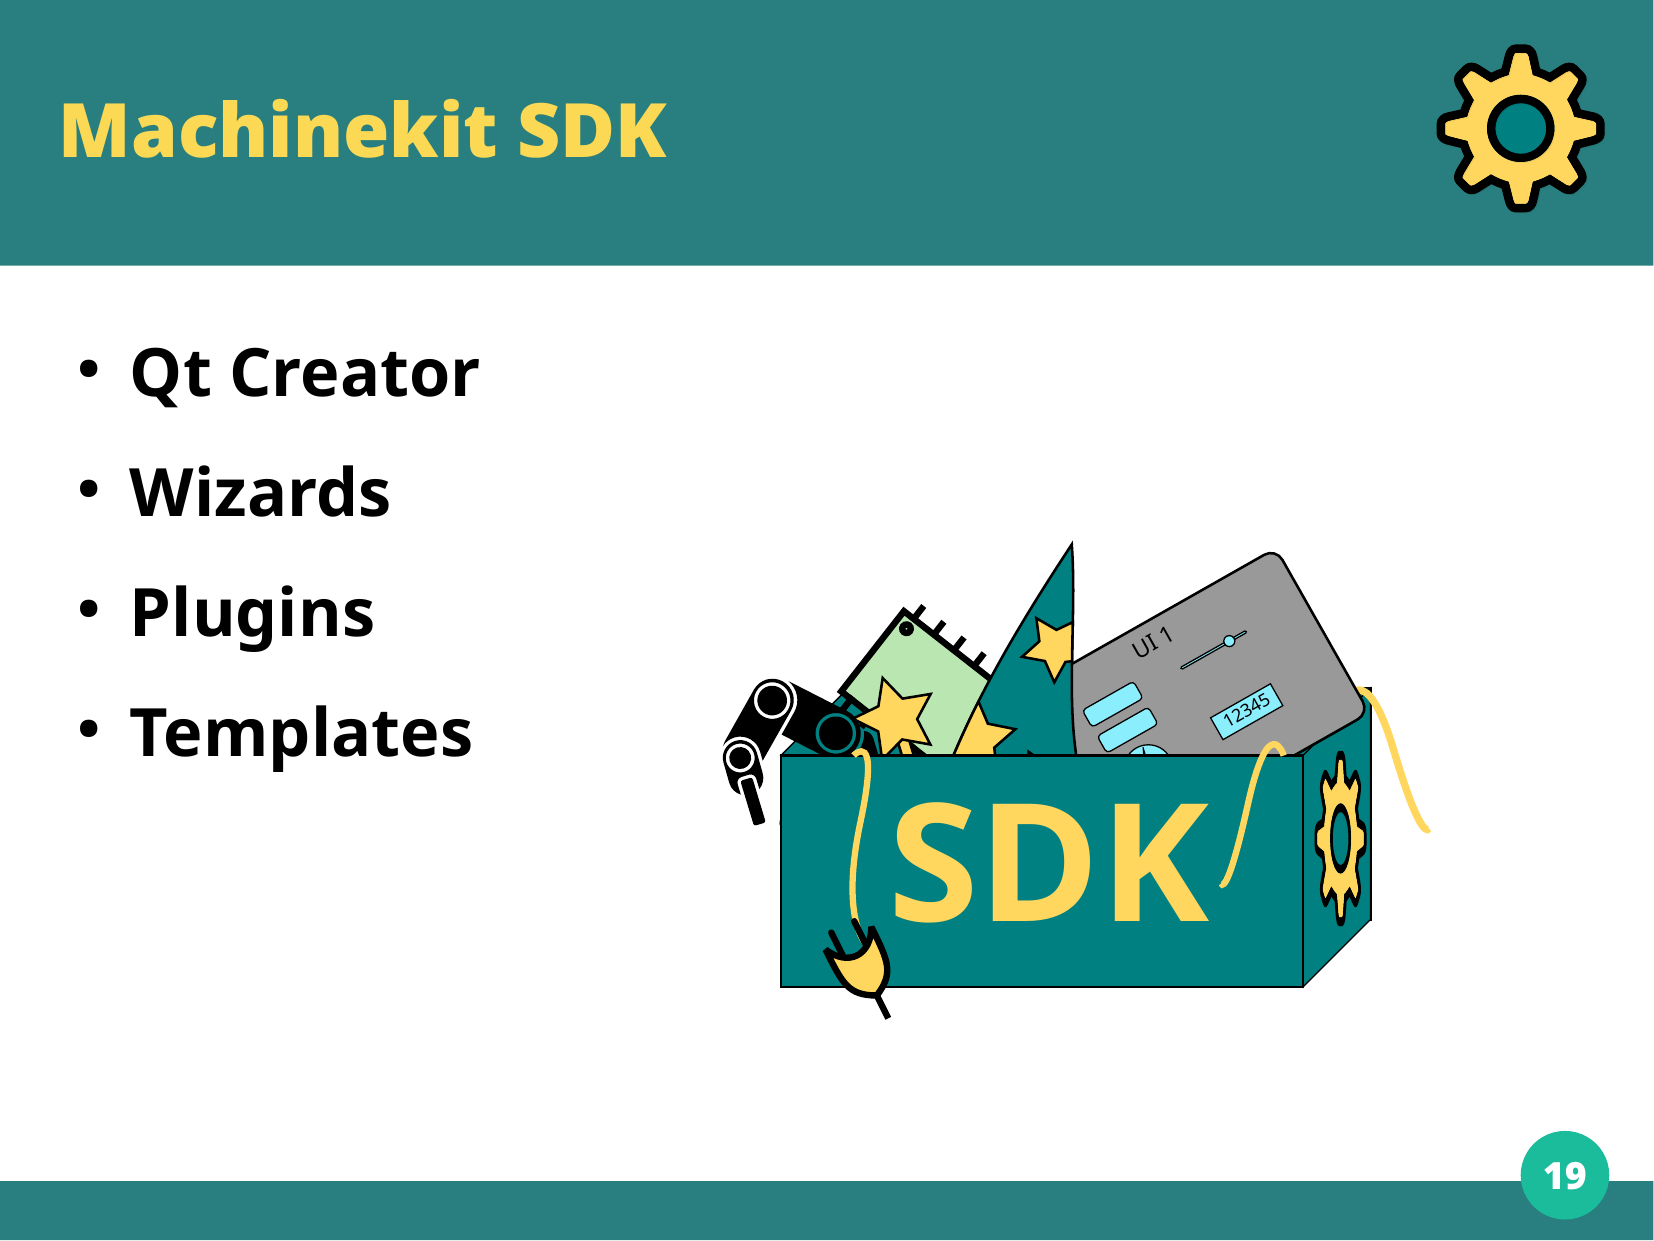

# Machinekit SDK
Qt Creator
Wizards
Plugins
Templates
19